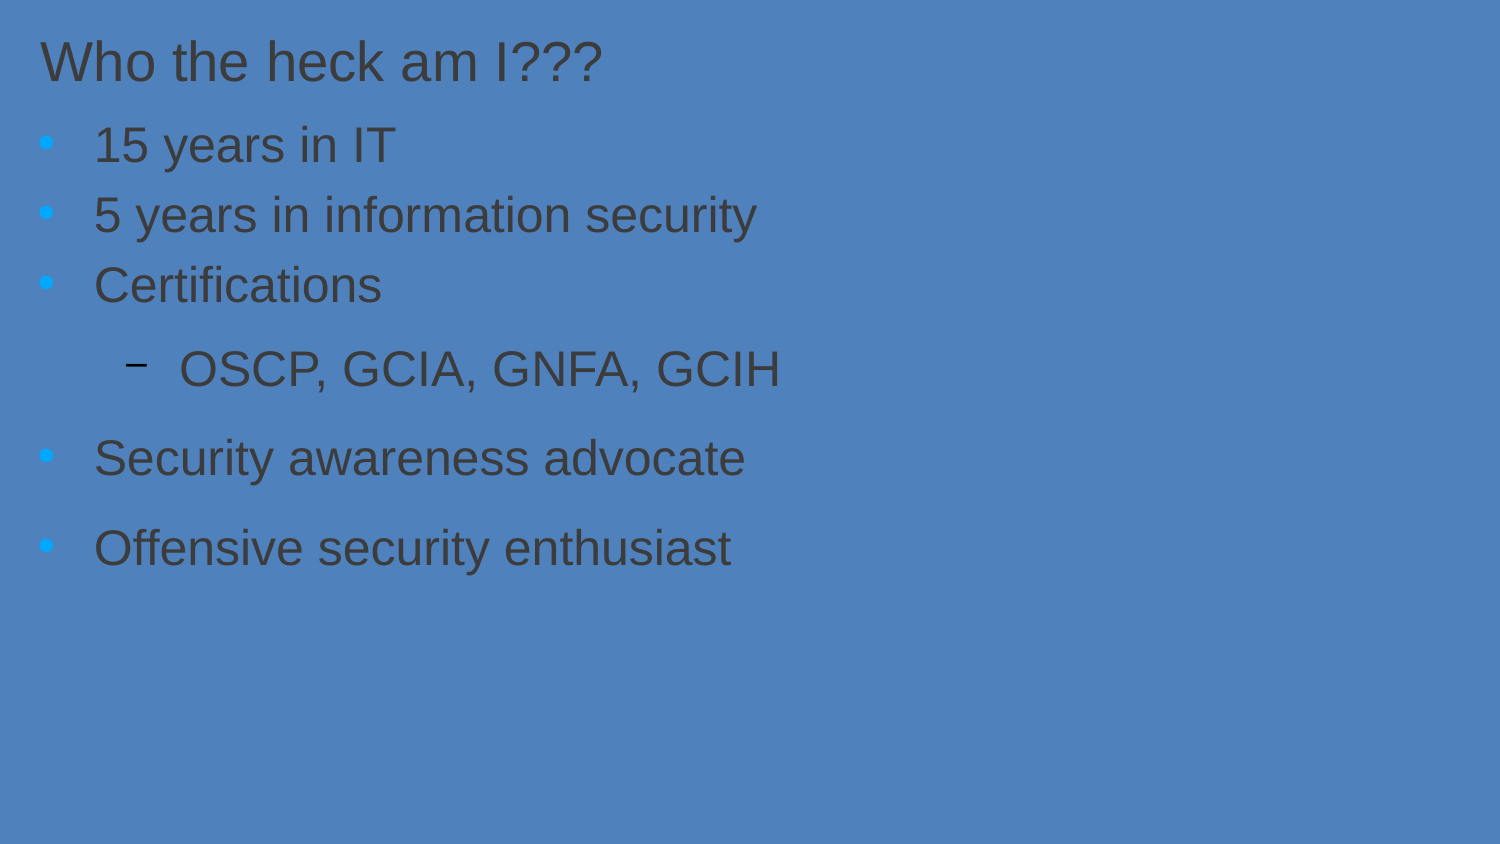

# Who the heck am I???
15 years in IT
5 years in information security
Certifications
OSCP, GCIA, GNFA, GCIH
Security awareness advocate
Offensive security enthusiast